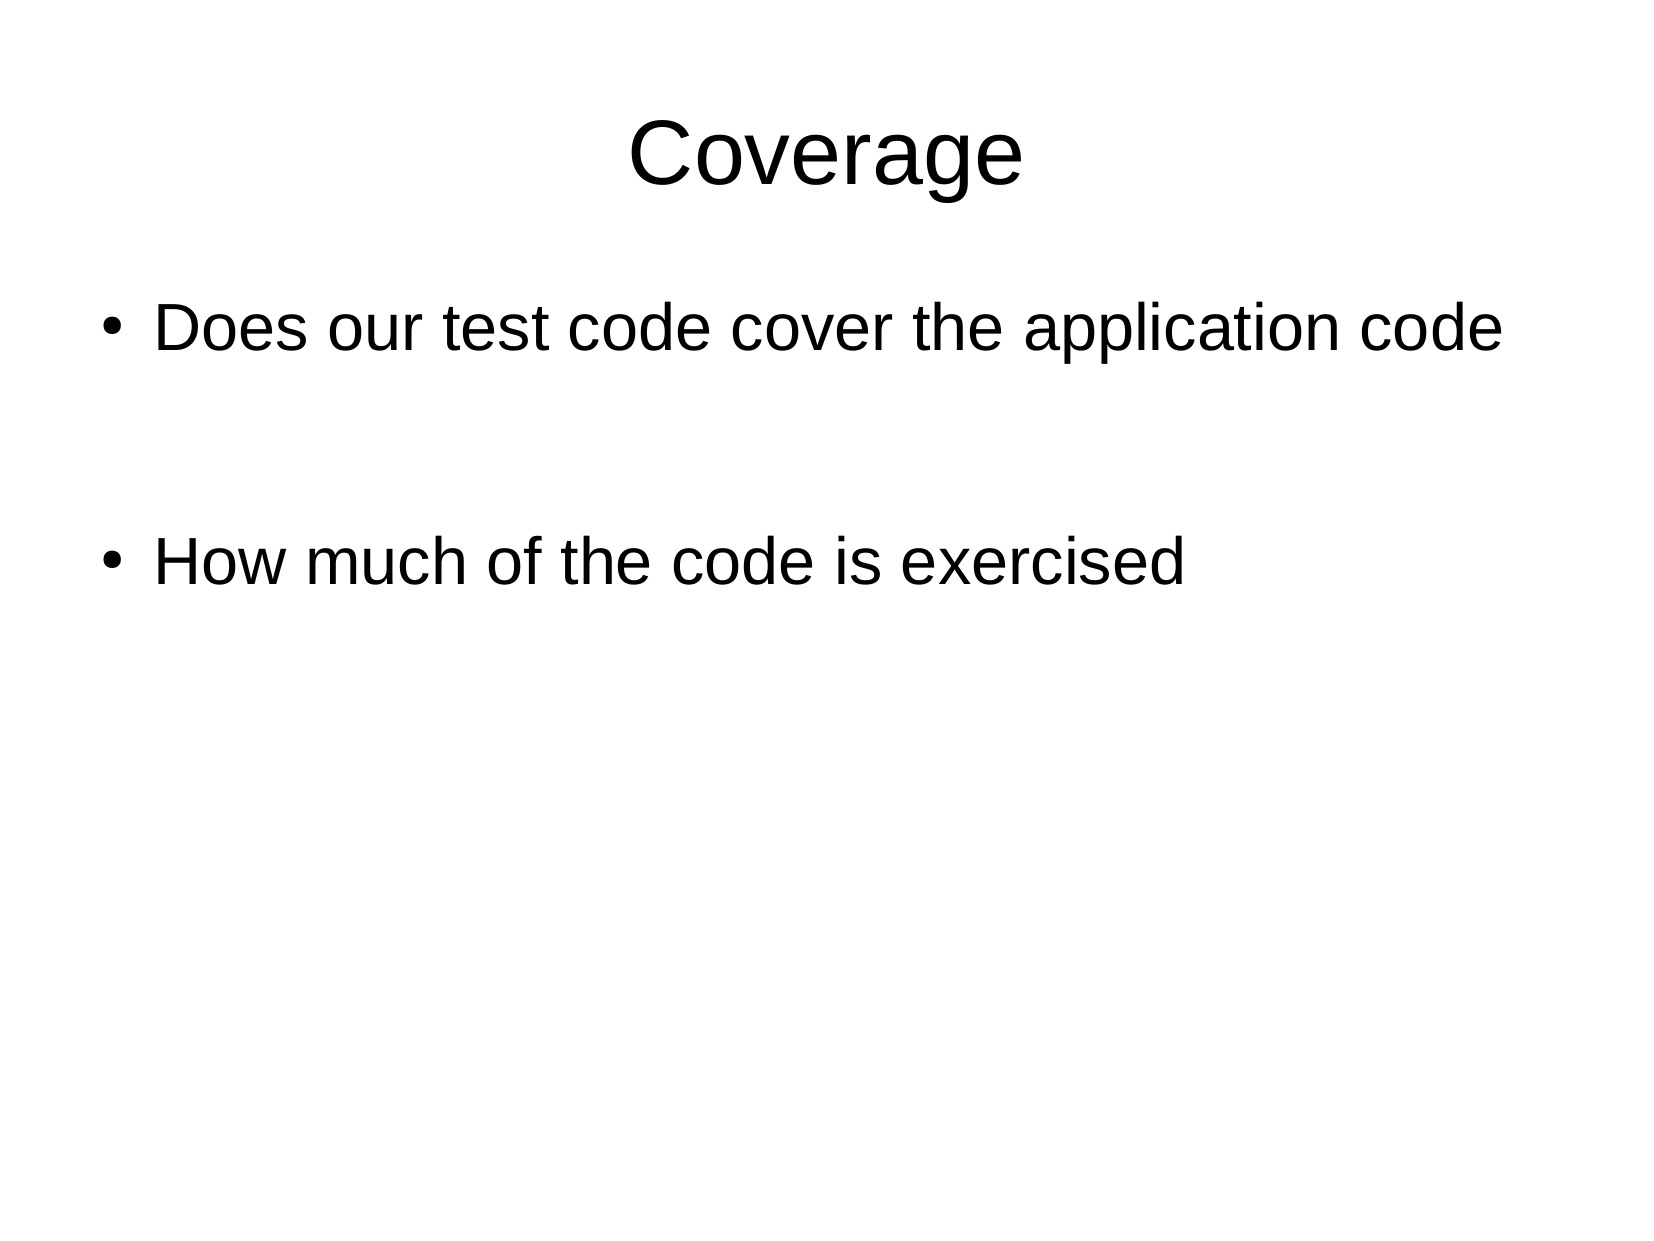

# Coverage
Does our test code cover the application code
How much of the code is exercised